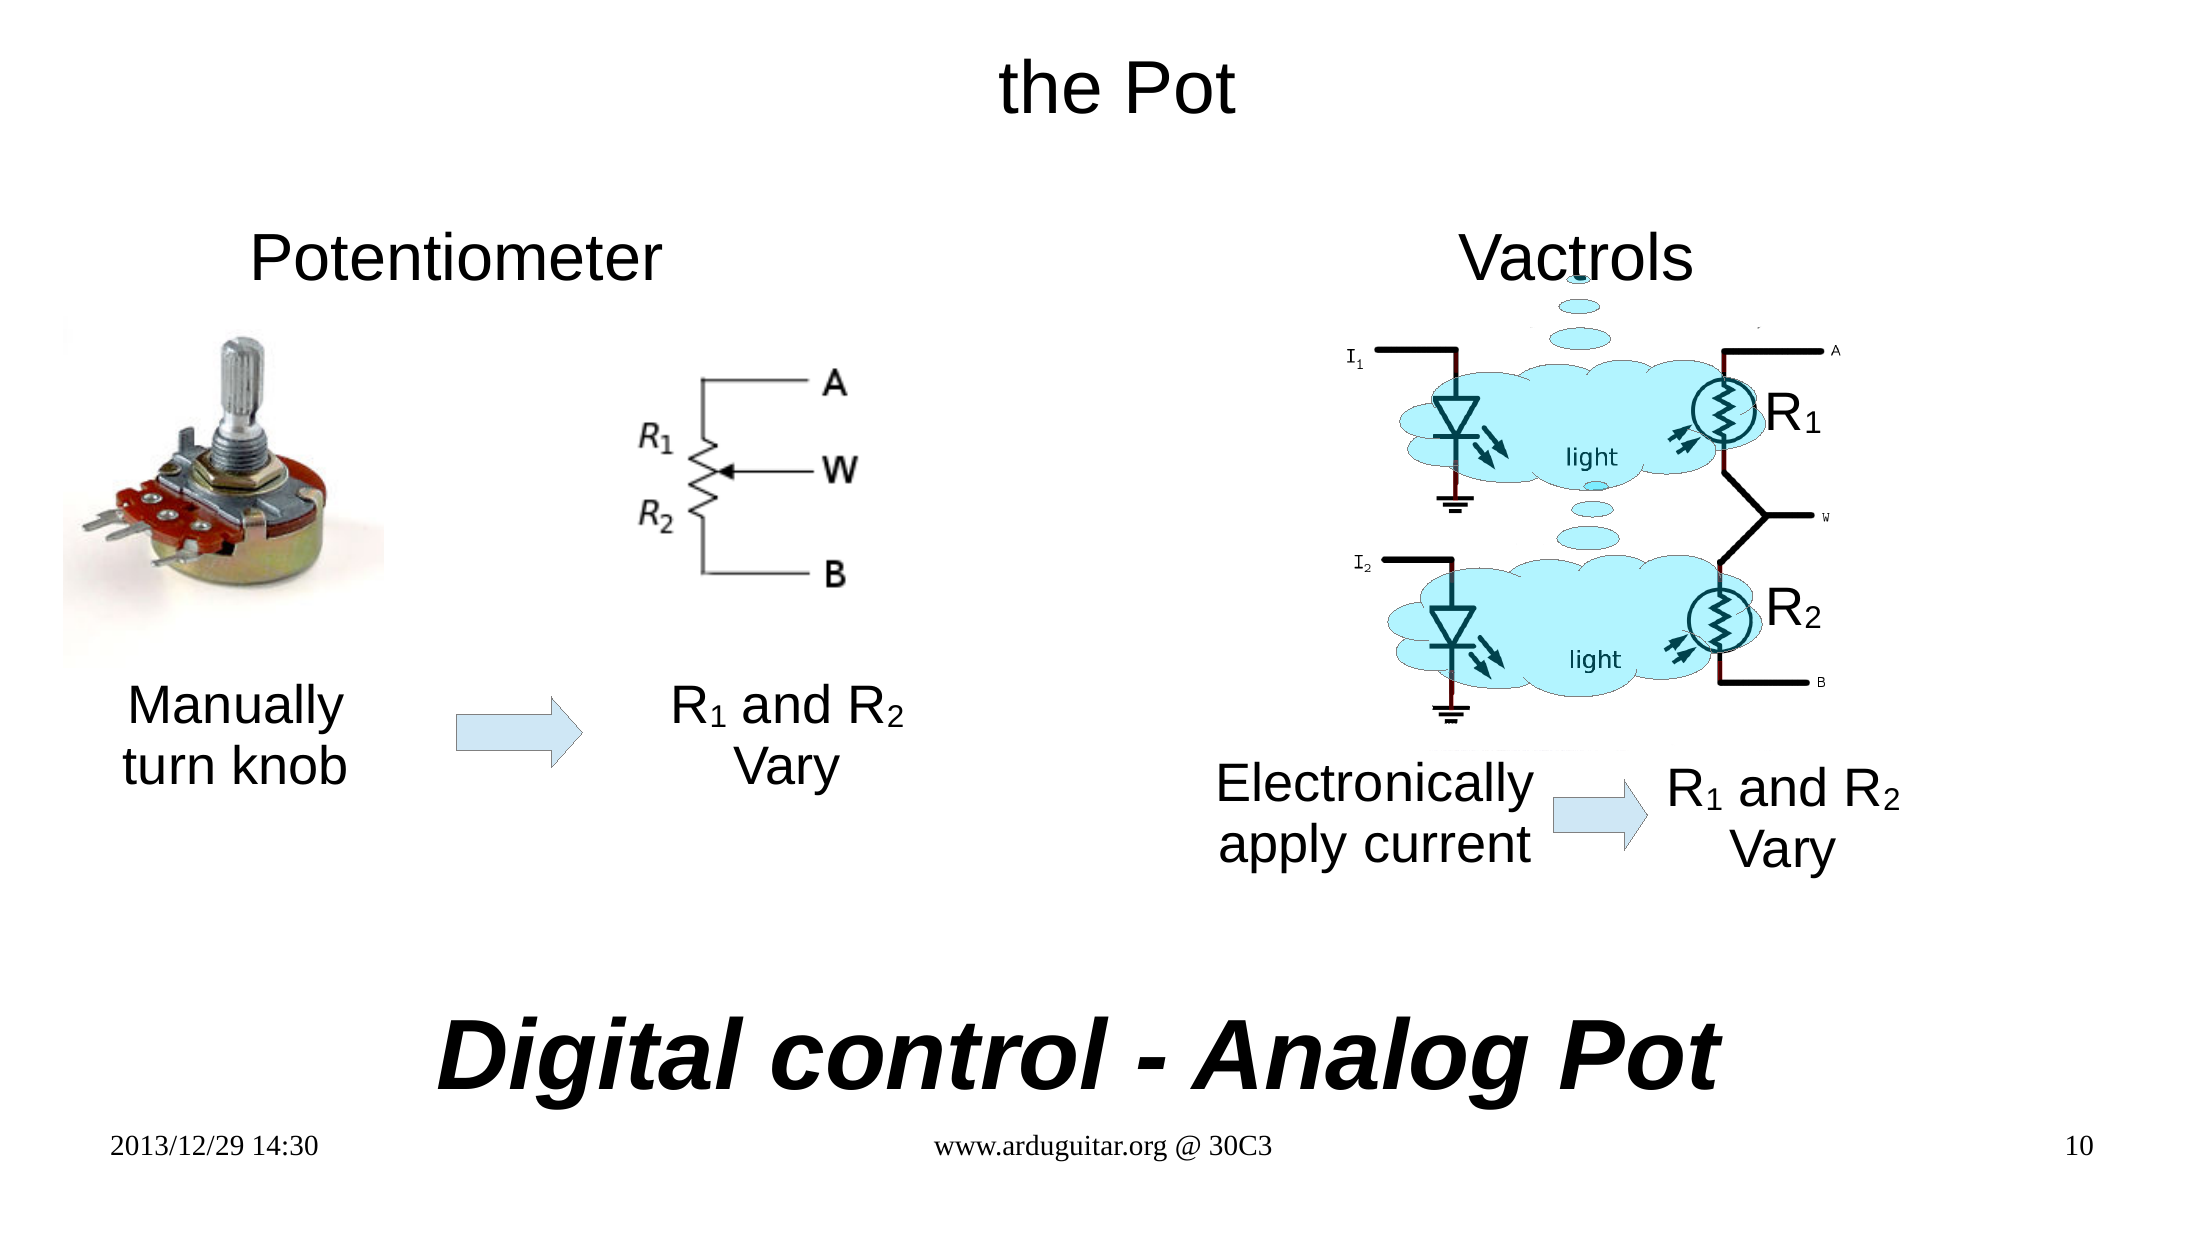

the Pot
Potentiometer
Vactrols
R1
R2
Manually
turn knob
R1 and R2
Vary
Electronically apply current
R1 and R2
Vary
 Digital control - Analog Pot
2013/12/29 14:30
www.arduguitar.org @ 30C3
10